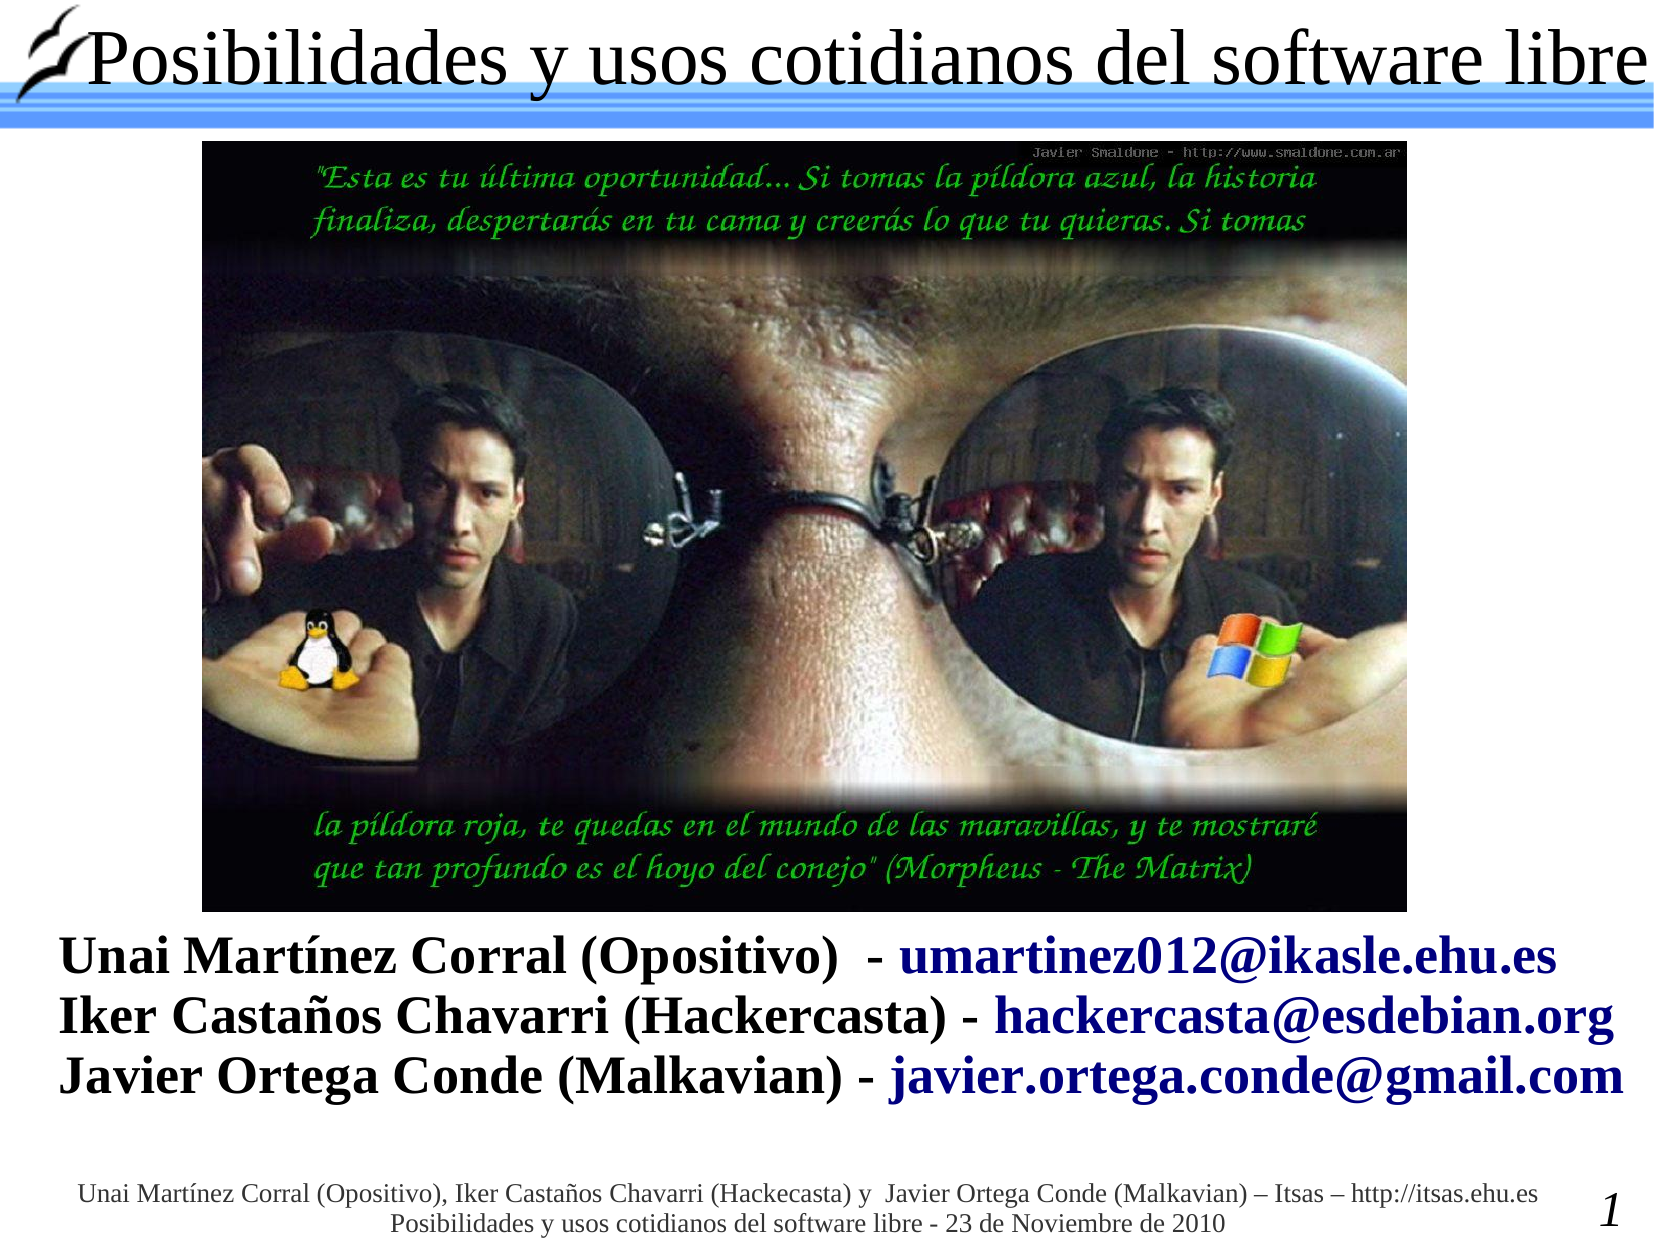

Posibilidades y usos cotidianos del software libre
Unai Martínez Corral (Opositivo) - umartinez012@ikasle.ehu.es
Iker Castaños Chavarri (Hackercasta) - hackercasta@esdebian.org
Javier Ortega Conde (Malkavian) - javier.ortega.conde@gmail.com